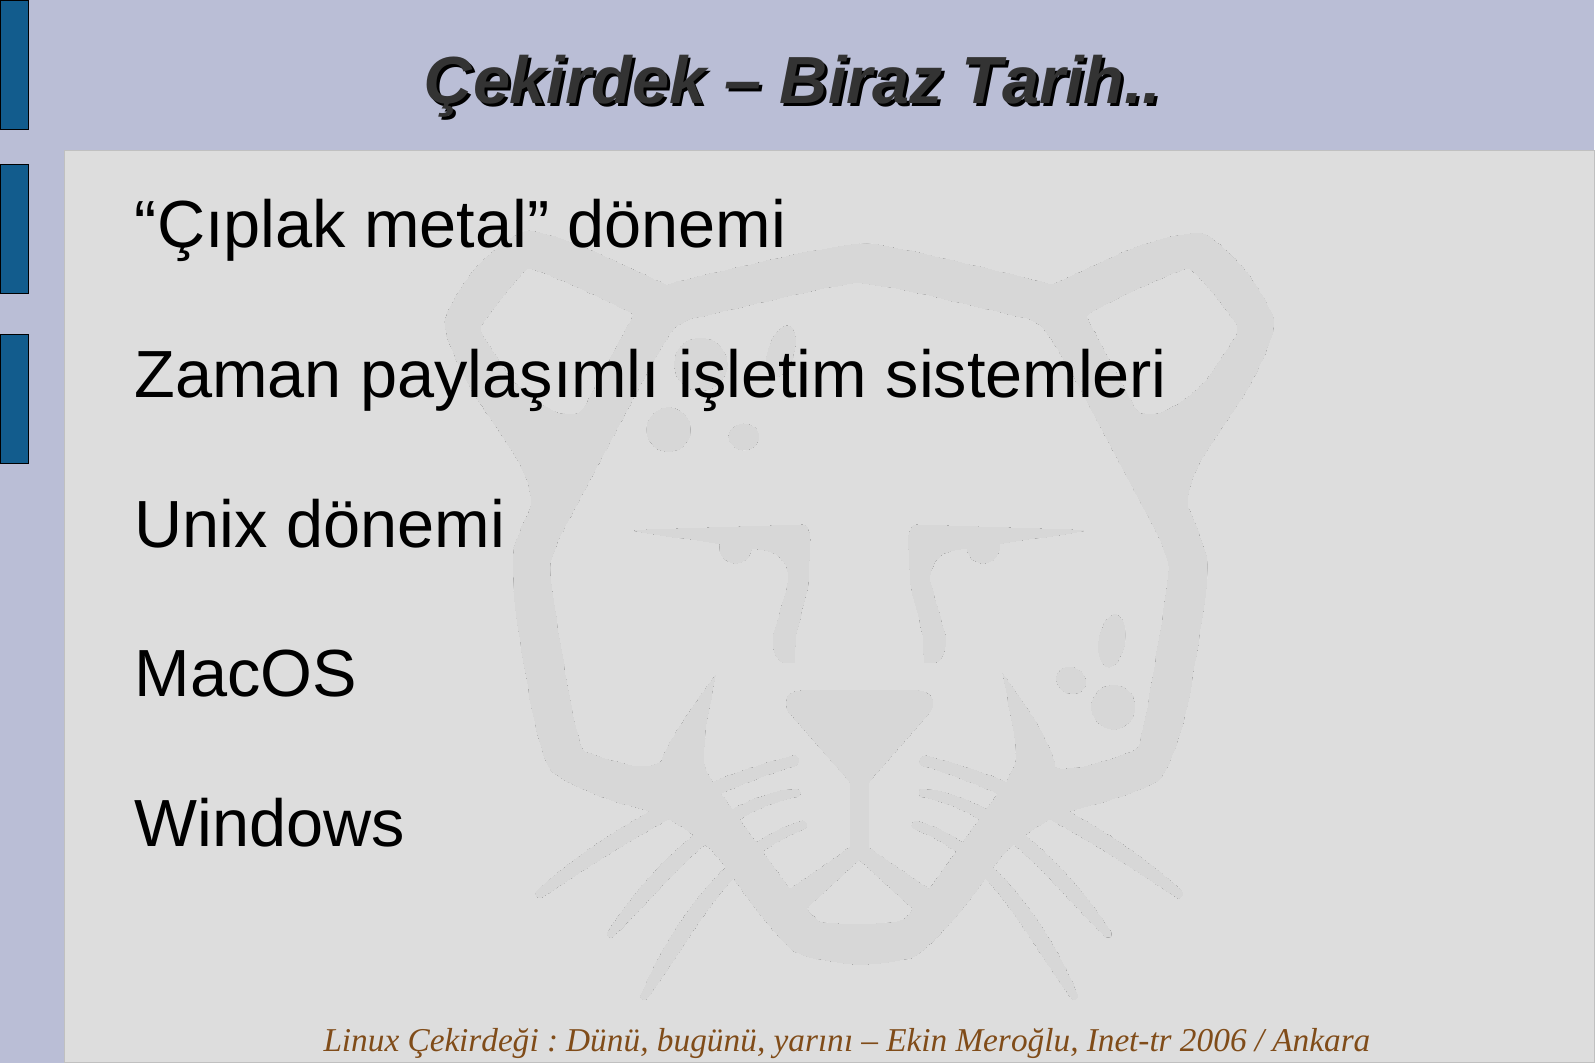

# Çekirdek – Biraz Tarih..
“Çıplak metal” dönemi
Zaman paylaşımlı işletim sistemleri
Unix dönemi
MacOS
Windows